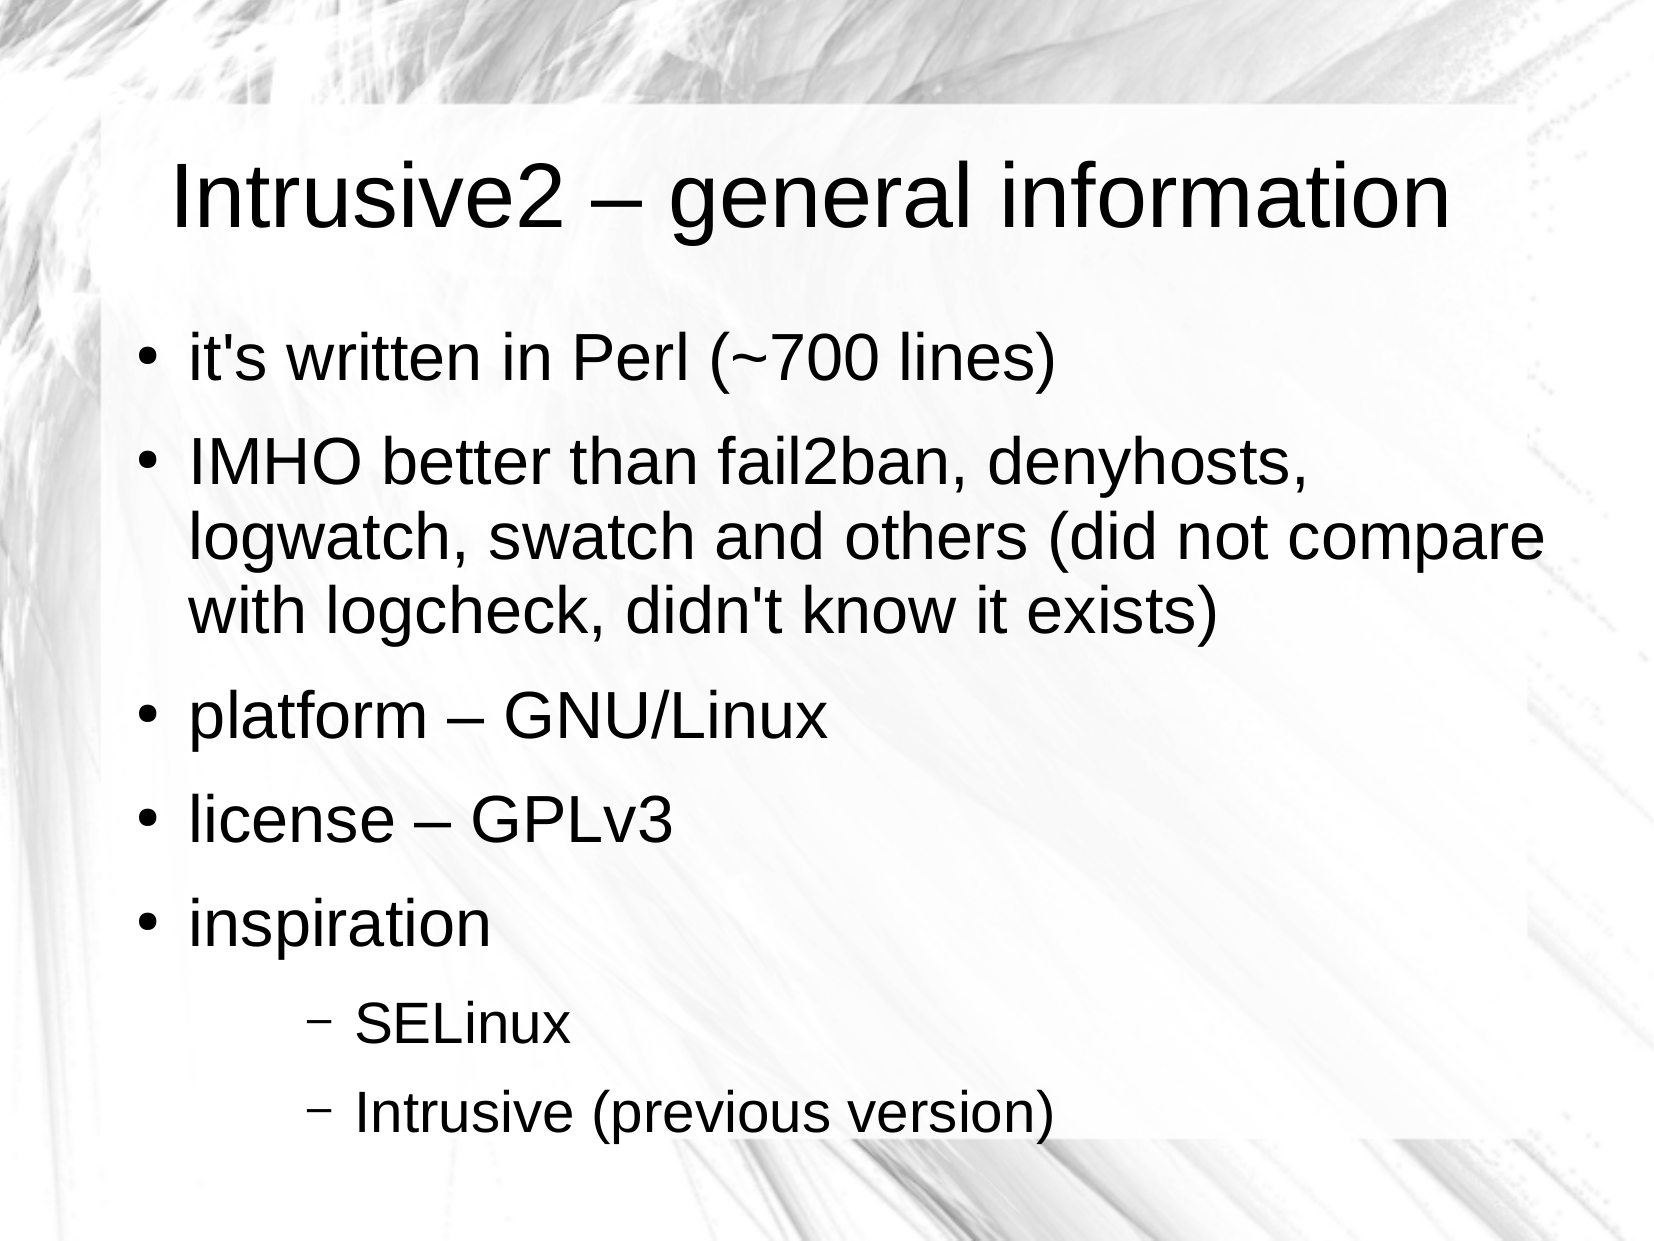

# Intrusive2 – general information
it's written in Perl (~700 lines)
IMHO better than fail2ban, denyhosts, logwatch, swatch and others (did not compare with logcheck, didn't know it exists)
platform – GNU/Linux
license – GPLv3
inspiration
SELinux
Intrusive (previous version)